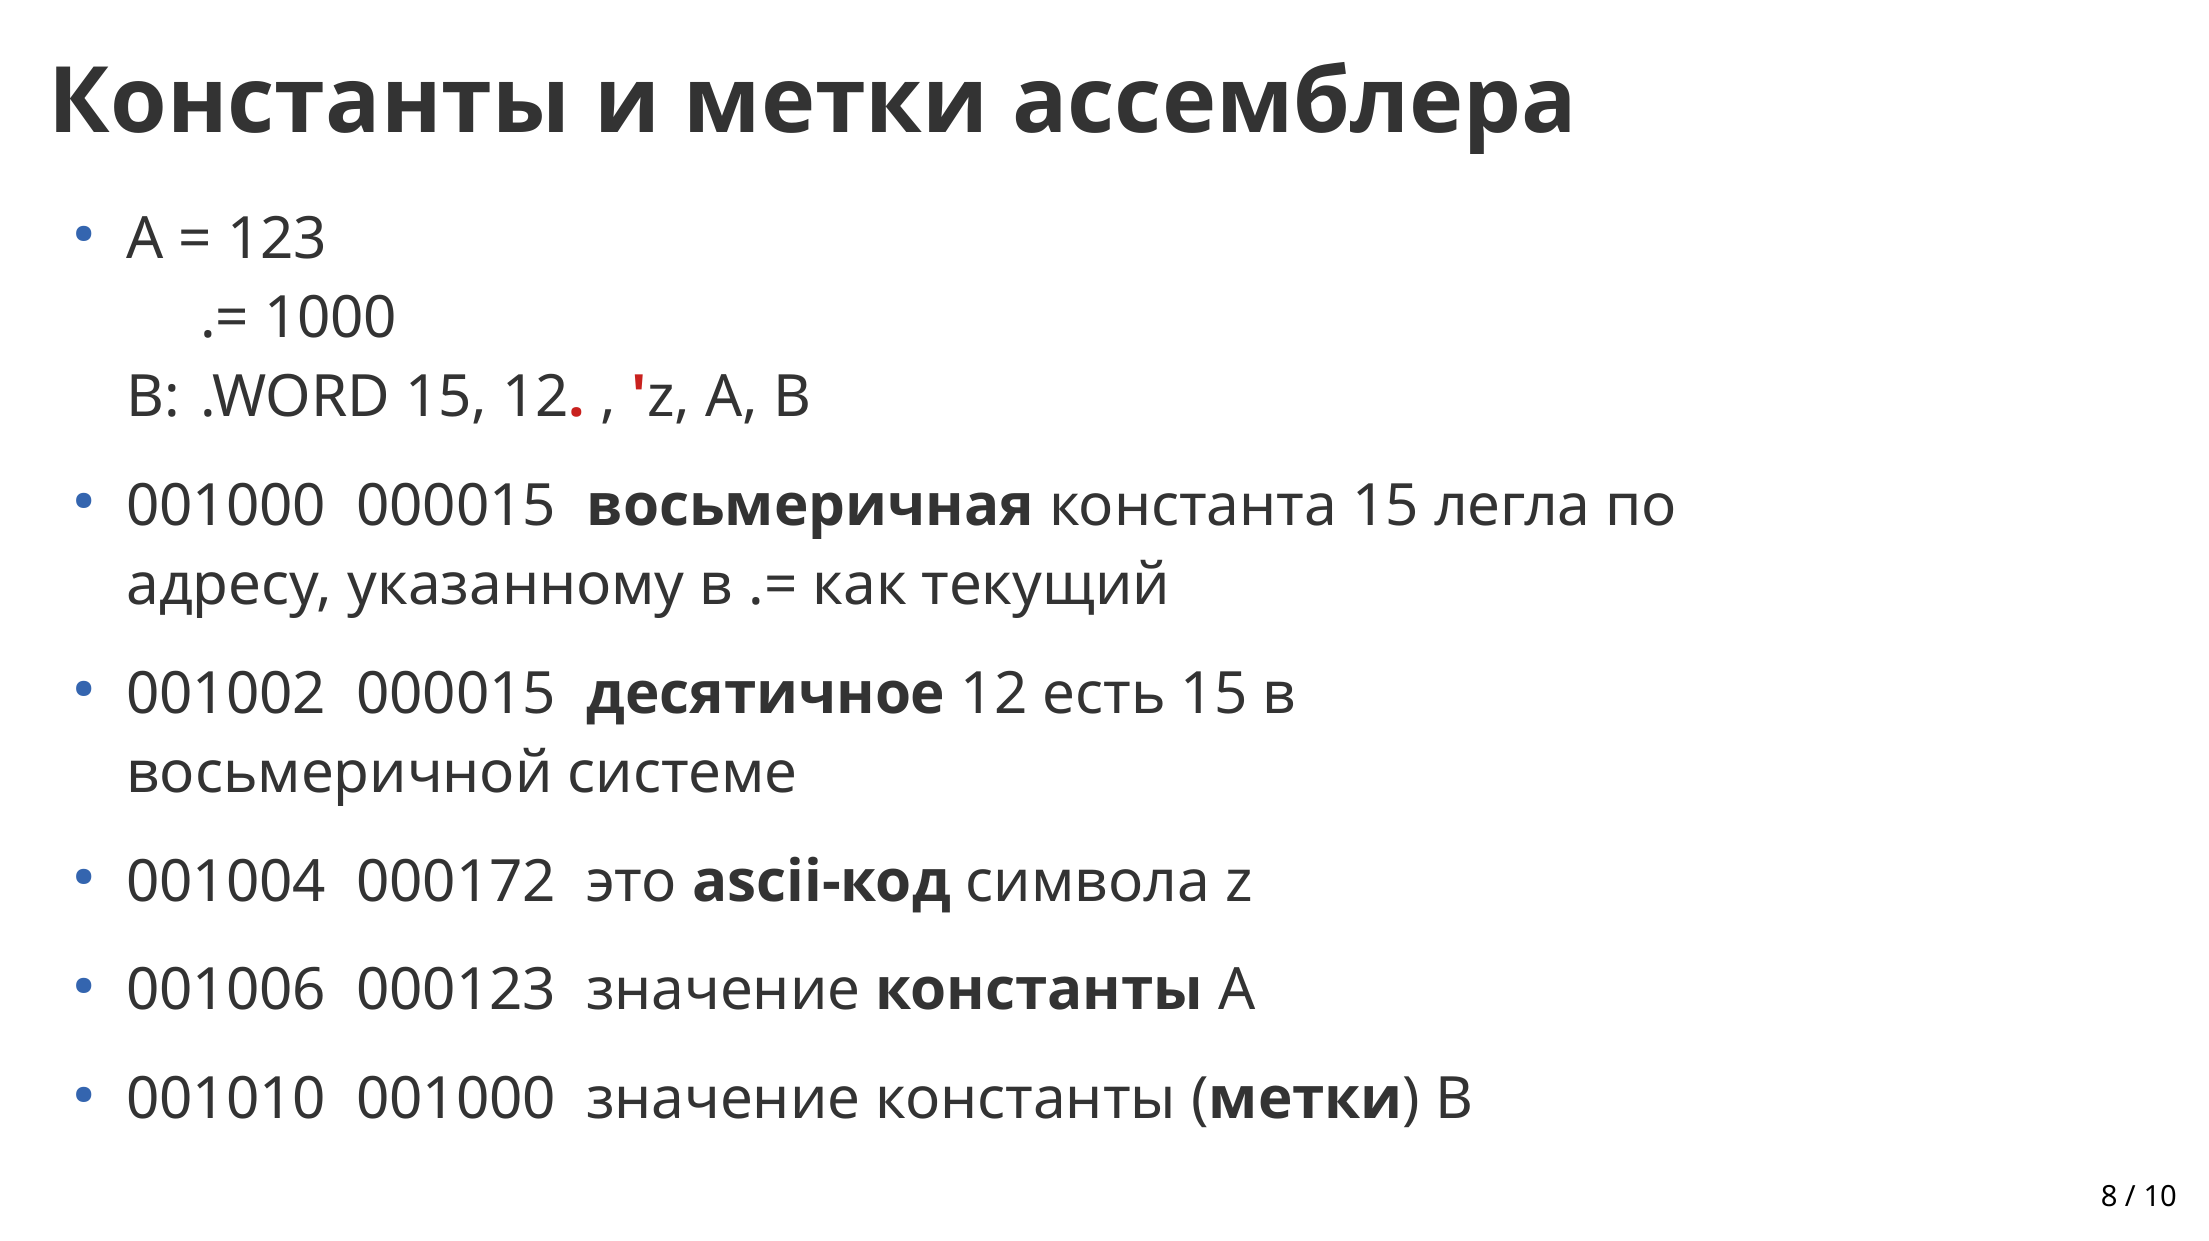

# Константы и метки ассемблера
A = 123
	.= 1000
B: 	.WORD 15, 12. , 'z, A, B
001000 000015 восьмеричная константа 15 легла по адресу, указанному в .= как текущий
001002 000015 десятичное 12 есть 15 в восьмеричной системе
001004 000172 это ascii-код символа z
001006 000123 значение константы А
001010 001000 значение константы (метки) B
8